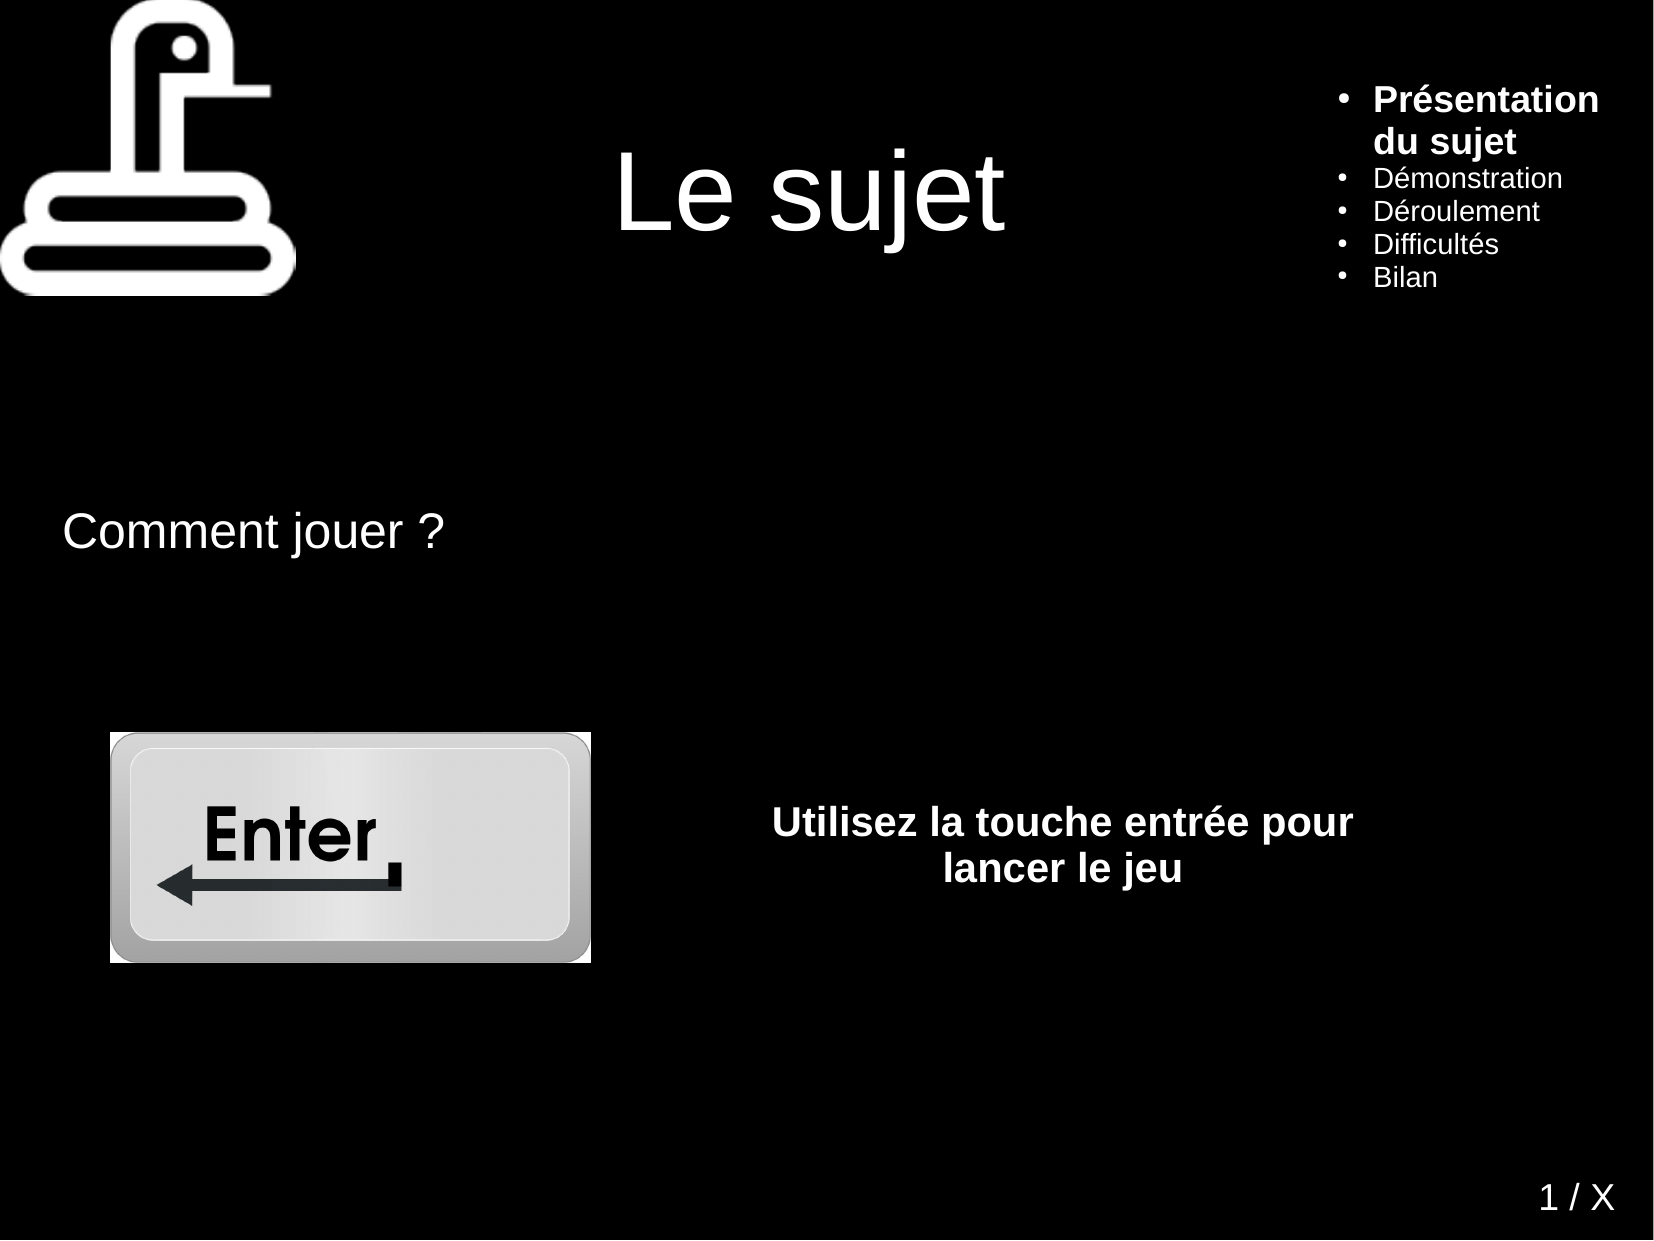

Présentation du sujet
Démonstration
Déroulement
Difficultés
Bilan
# Le sujet
Comment jouer ?
Utilisez la touche entrée pour lancer le jeu
1 / X